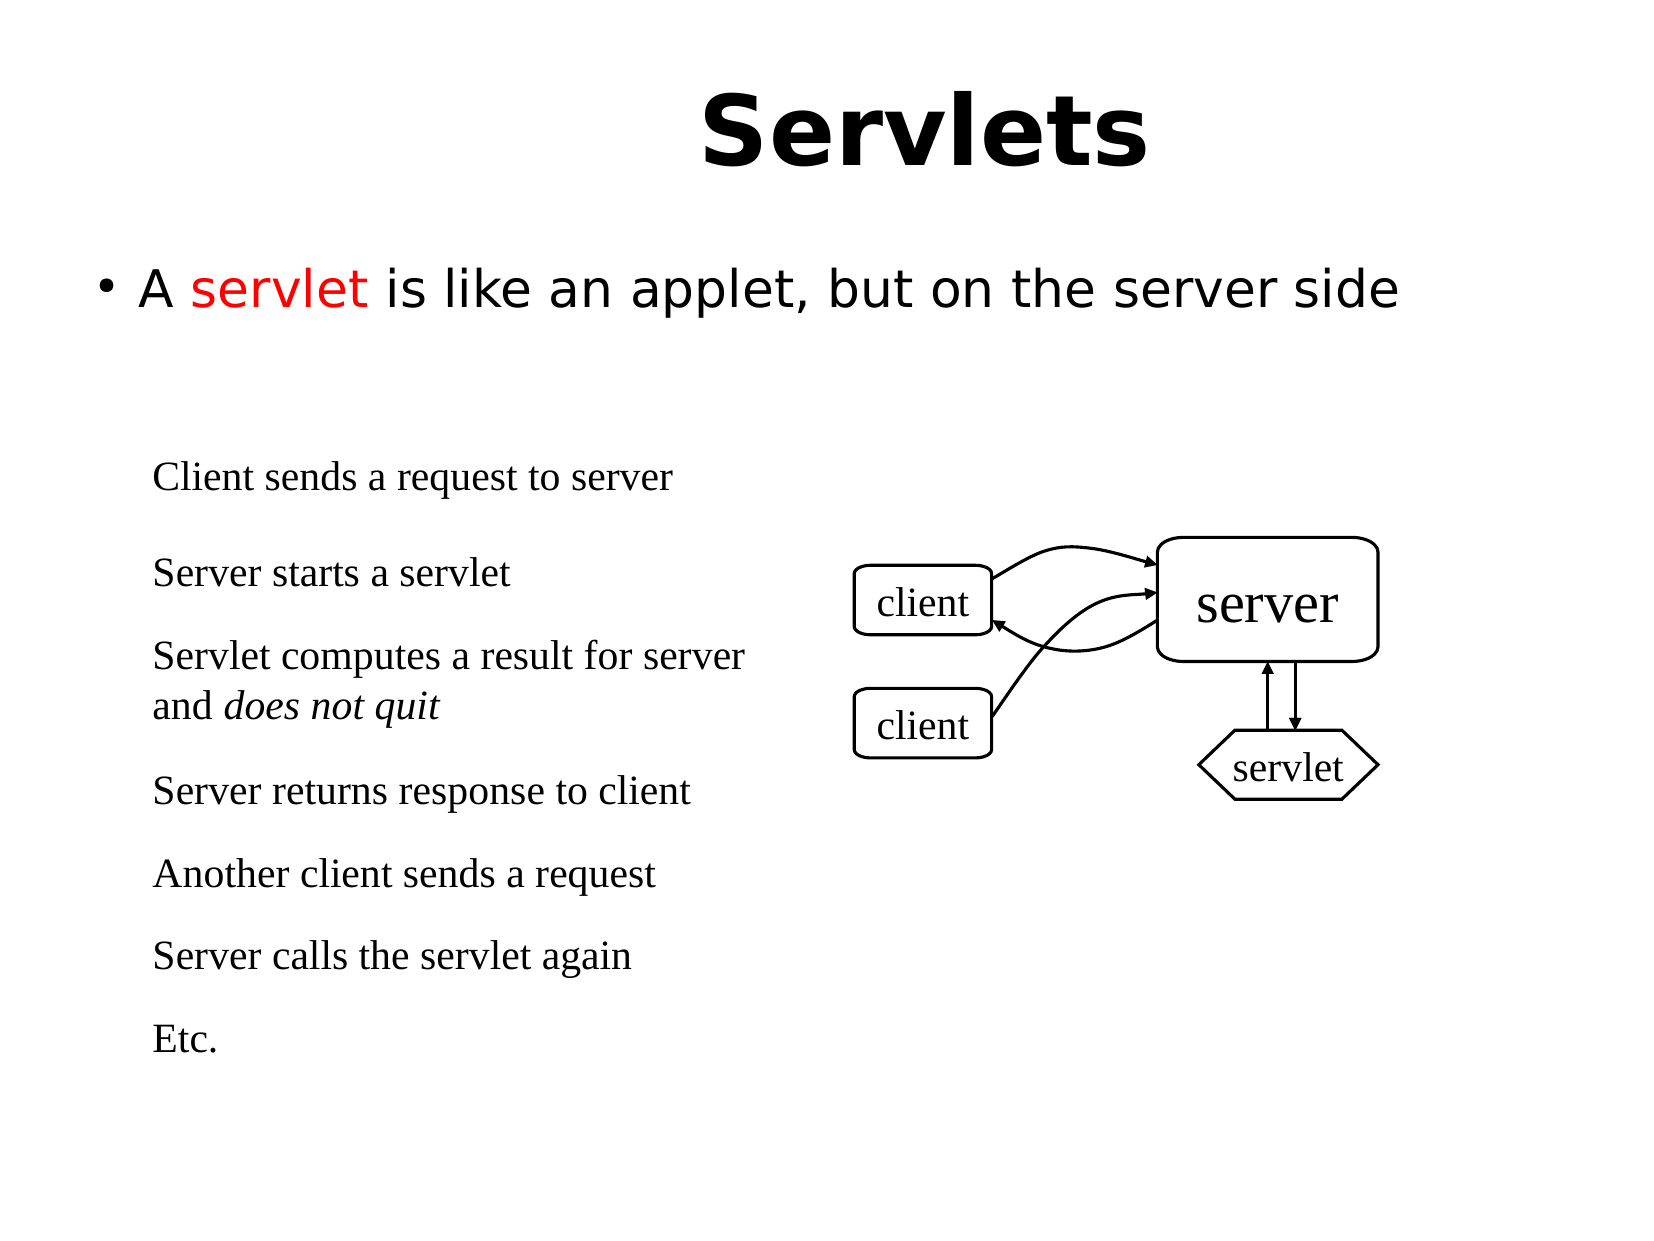

# Servlets
A servlet is like an applet, but on the server side
Client sends a request to server
Server starts a servlet
server
client
client
Servlet computes a result for server and does not quit
servlet
Server returns response to client
Another client sends a request
Server calls the servlet again
Etc.